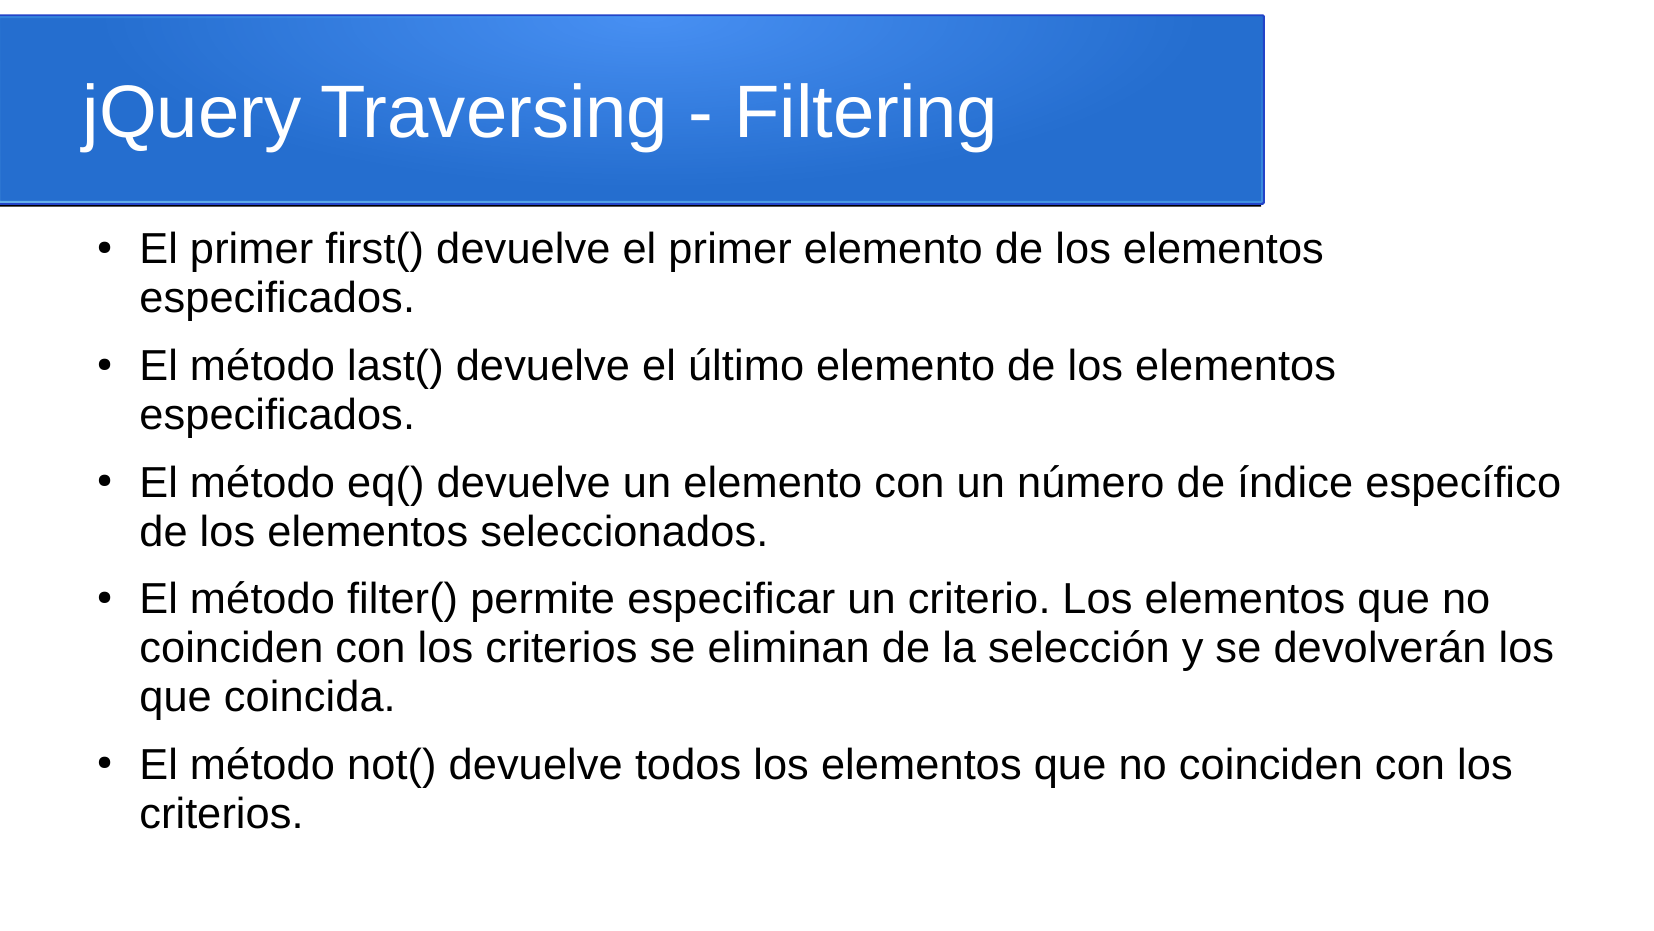

# jQuery Traversing - Filtering
El primer first() devuelve el primer elemento de los elementos especificados.
El método last() devuelve el último elemento de los elementos especificados.
El método eq() devuelve un elemento con un número de índice específico de los elementos seleccionados.
El método filter() permite especificar un criterio. Los elementos que no coinciden con los criterios se eliminan de la selección y se devolverán los que coincida.
El método not() devuelve todos los elementos que no coinciden con los criterios.